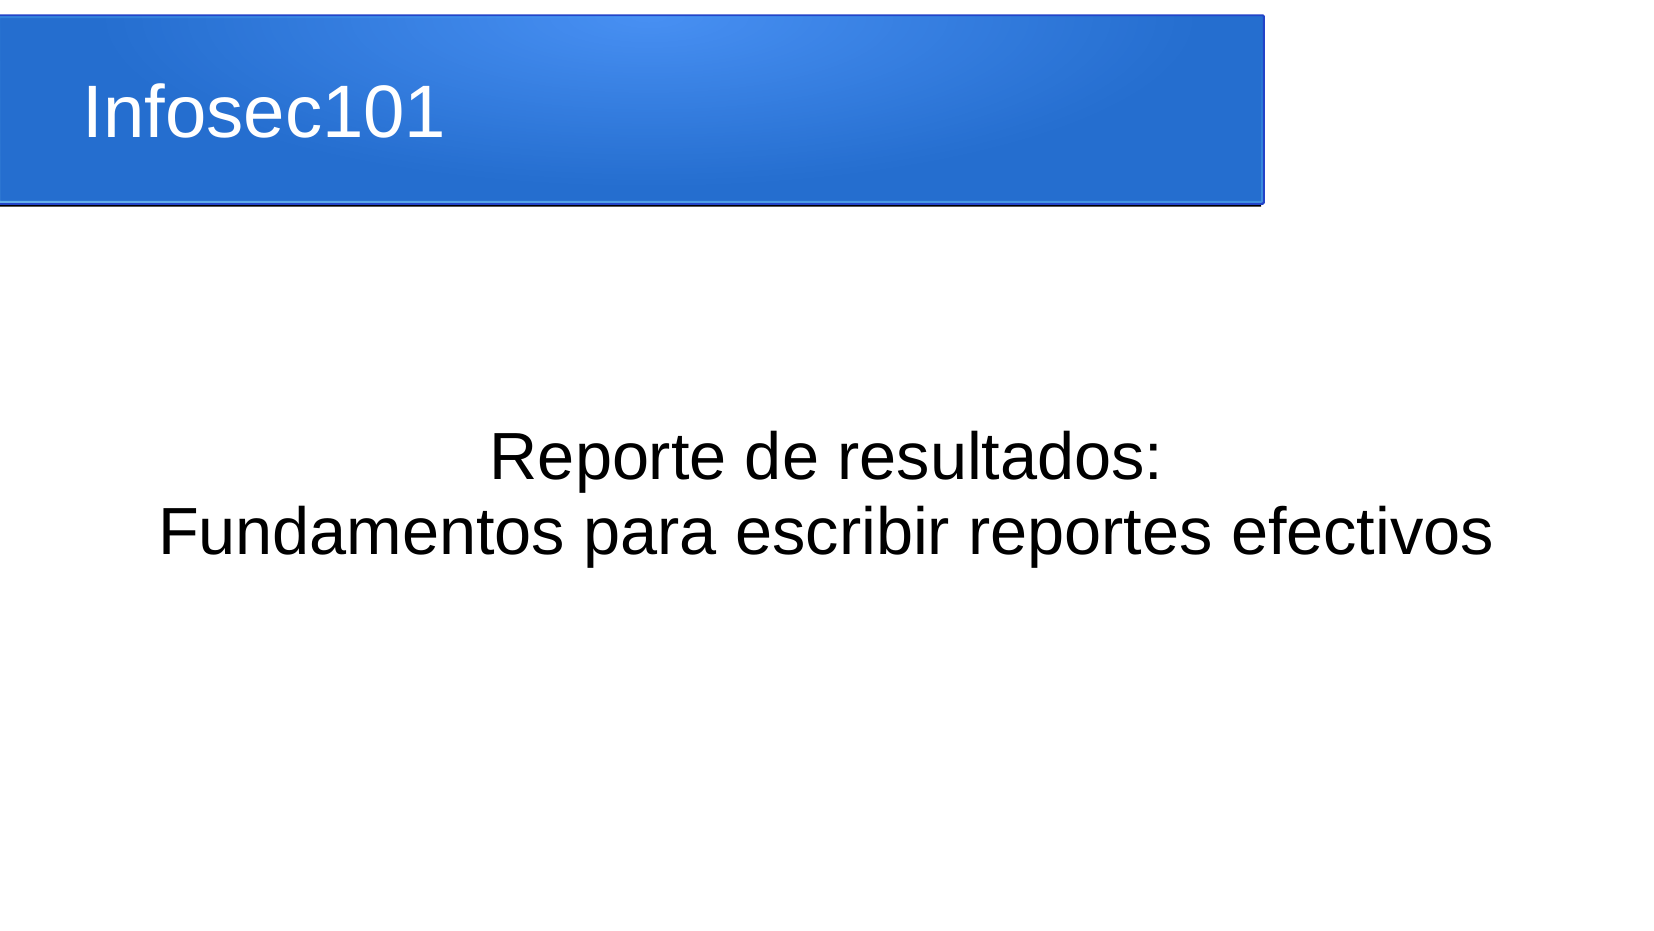

# Infosec101
Reporte de resultados:
Fundamentos para escribir reportes efectivos